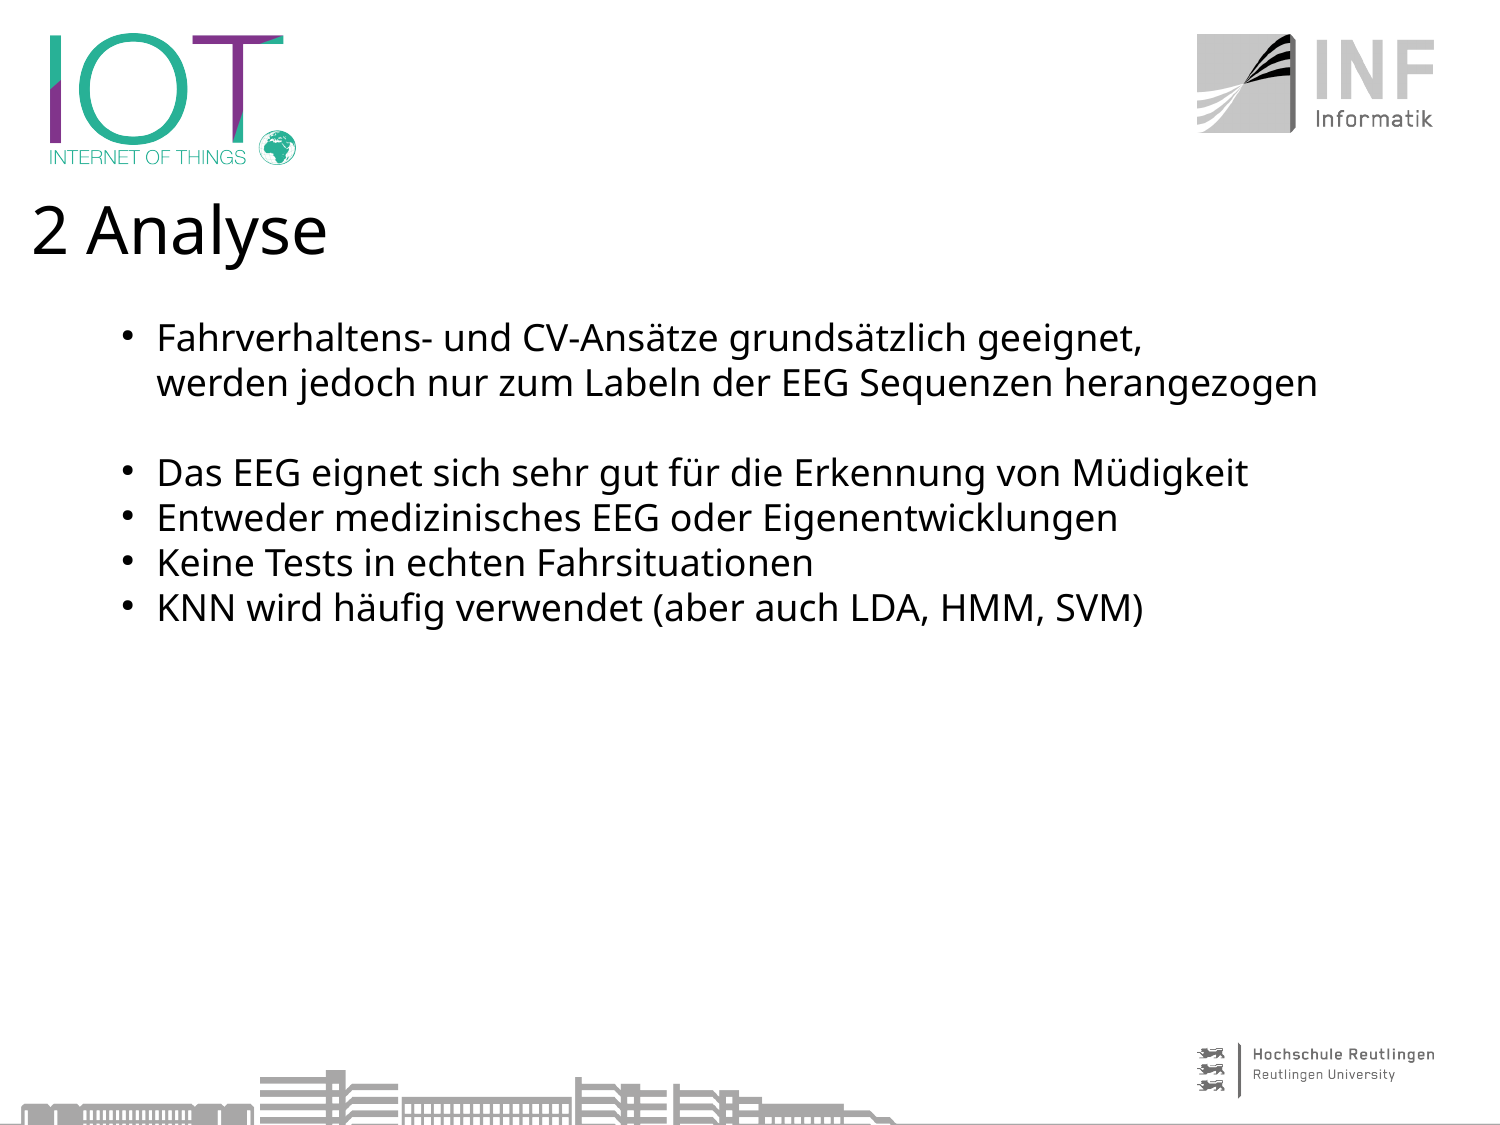

2 Analyse
Fahrverhaltens- und CV-Ansätze grundsätzlich geeignet,
werden jedoch nur zum Labeln der EEG Sequenzen herangezogen
Das EEG eignet sich sehr gut für die Erkennung von Müdigkeit
Entweder medizinisches EEG oder Eigenentwicklungen
Keine Tests in echten Fahrsituationen
KNN wird häufig verwendet (aber auch LDA, HMM, SVM)